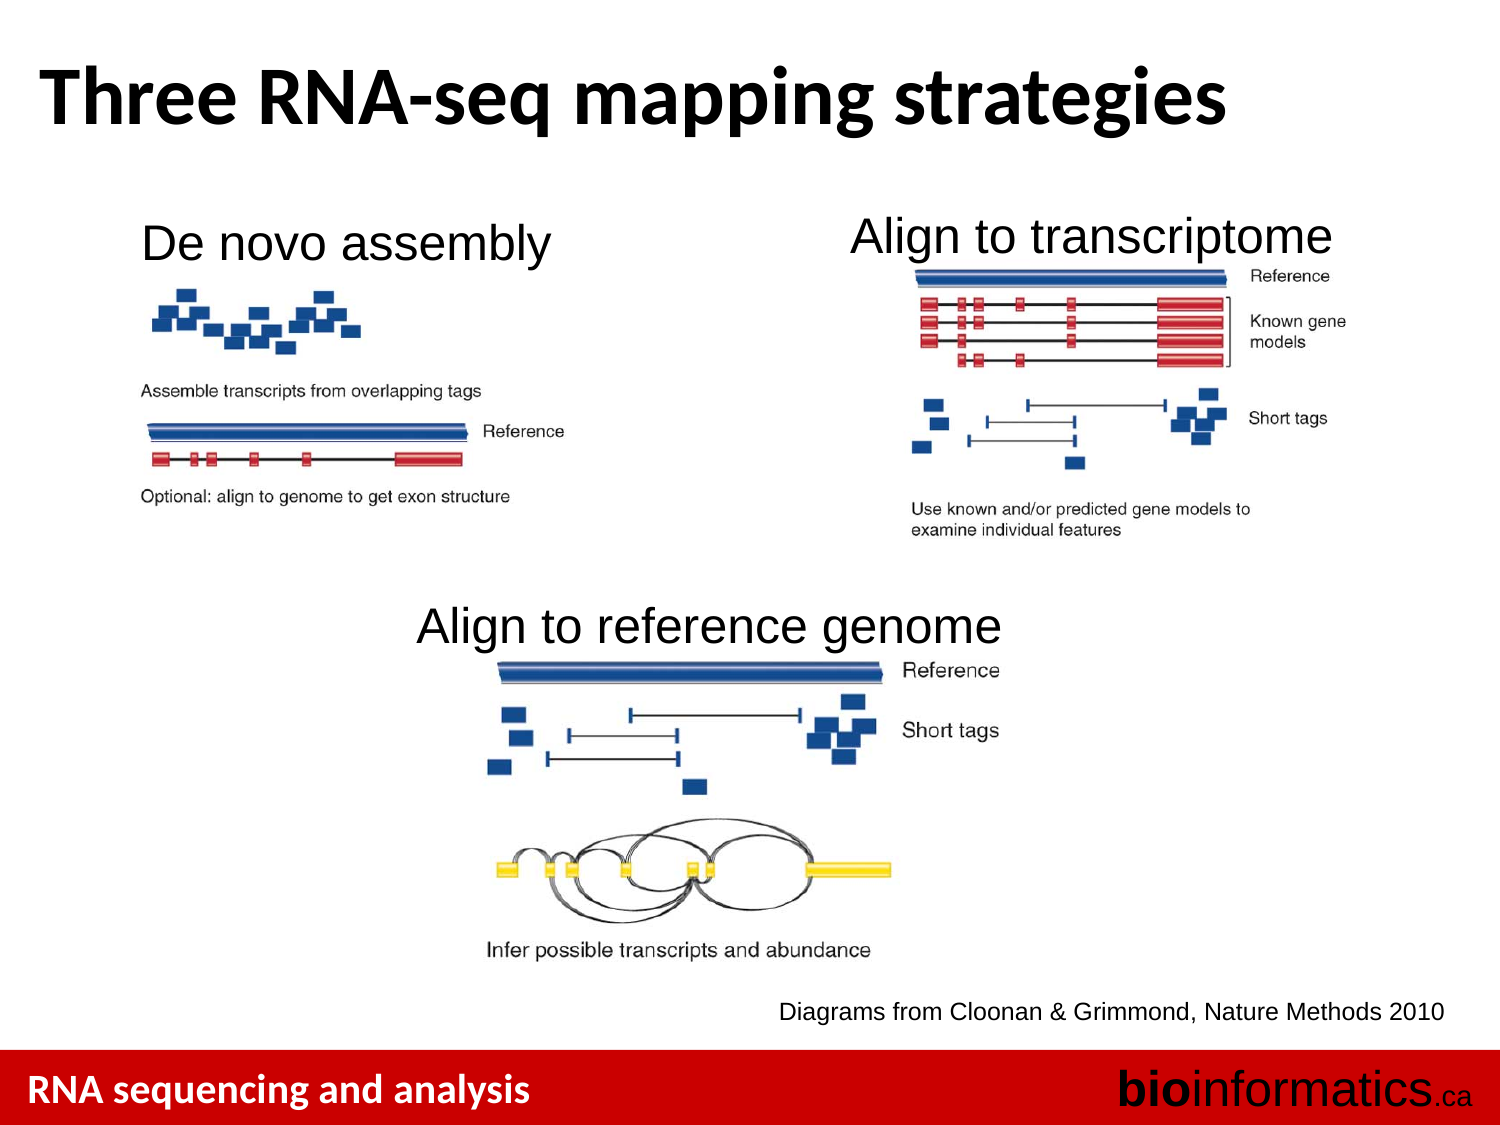

# Three RNA-seq mapping strategies
Align to transcriptome
De novo assembly
Align to reference genome
Diagrams from Cloonan & Grimmond, Nature Methods 2010